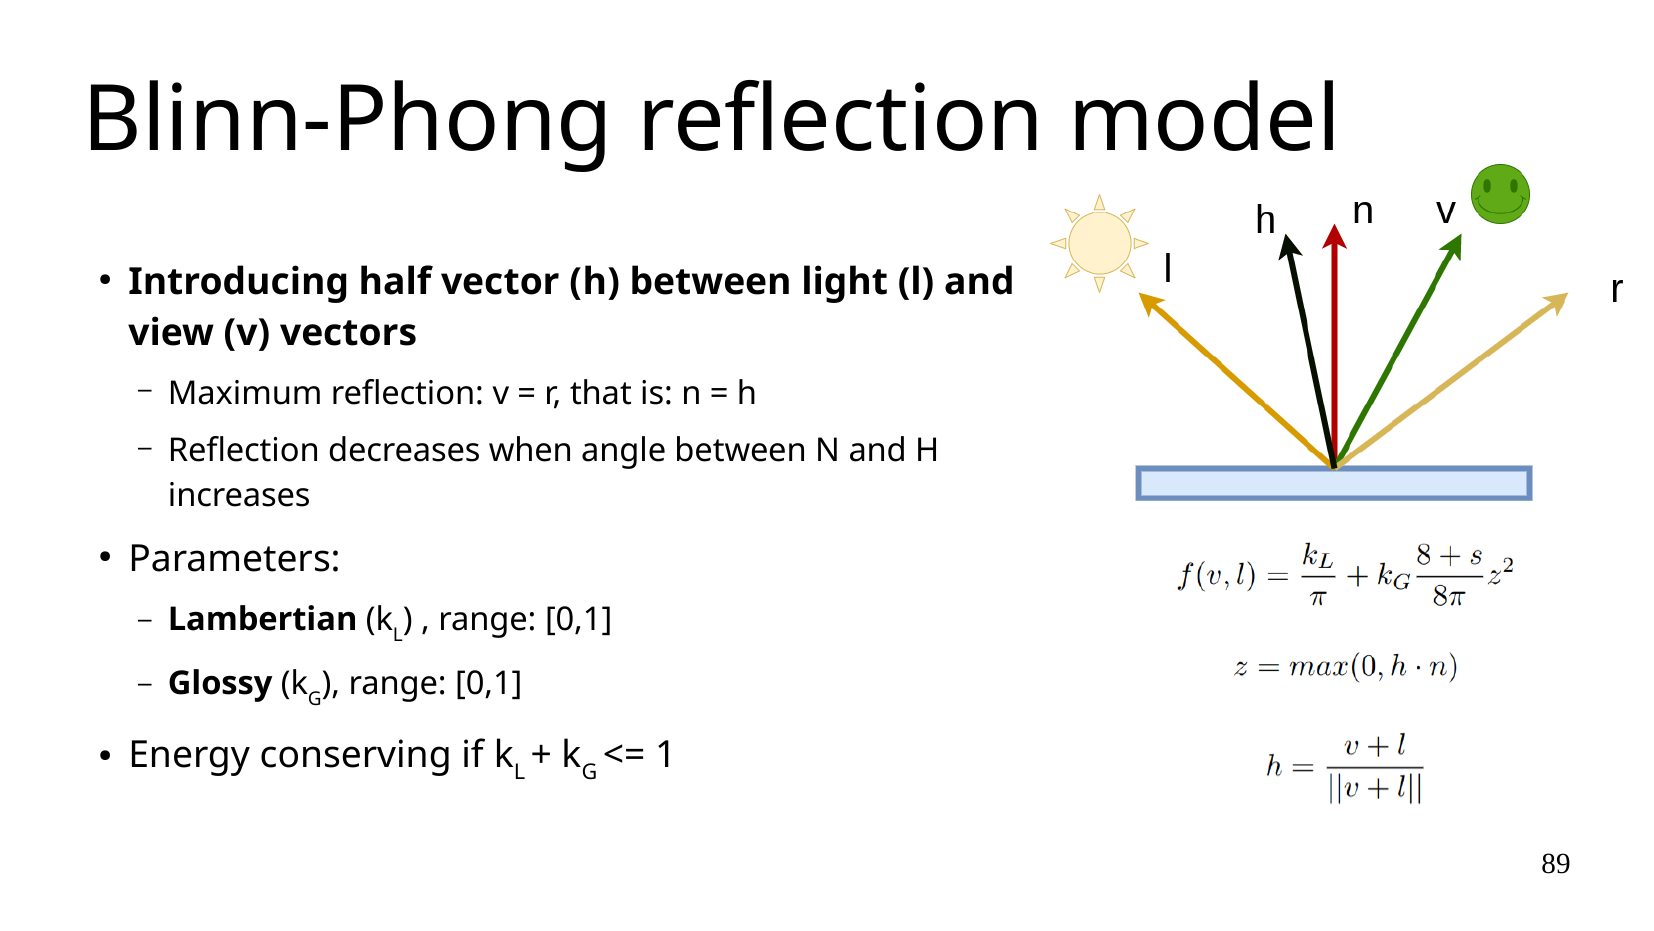

# Blinn-Phong reflection model
Introducing half vector (h) between light (l) and view (v) vectors
Maximum reflection: v = r, that is: n = h
Reflection decreases when angle between N and H increases
Parameters:
Lambertian (kL) , range: [0,1]
Glossy (kG), range: [0,1]
Energy conserving if kL + kG <= 1
89